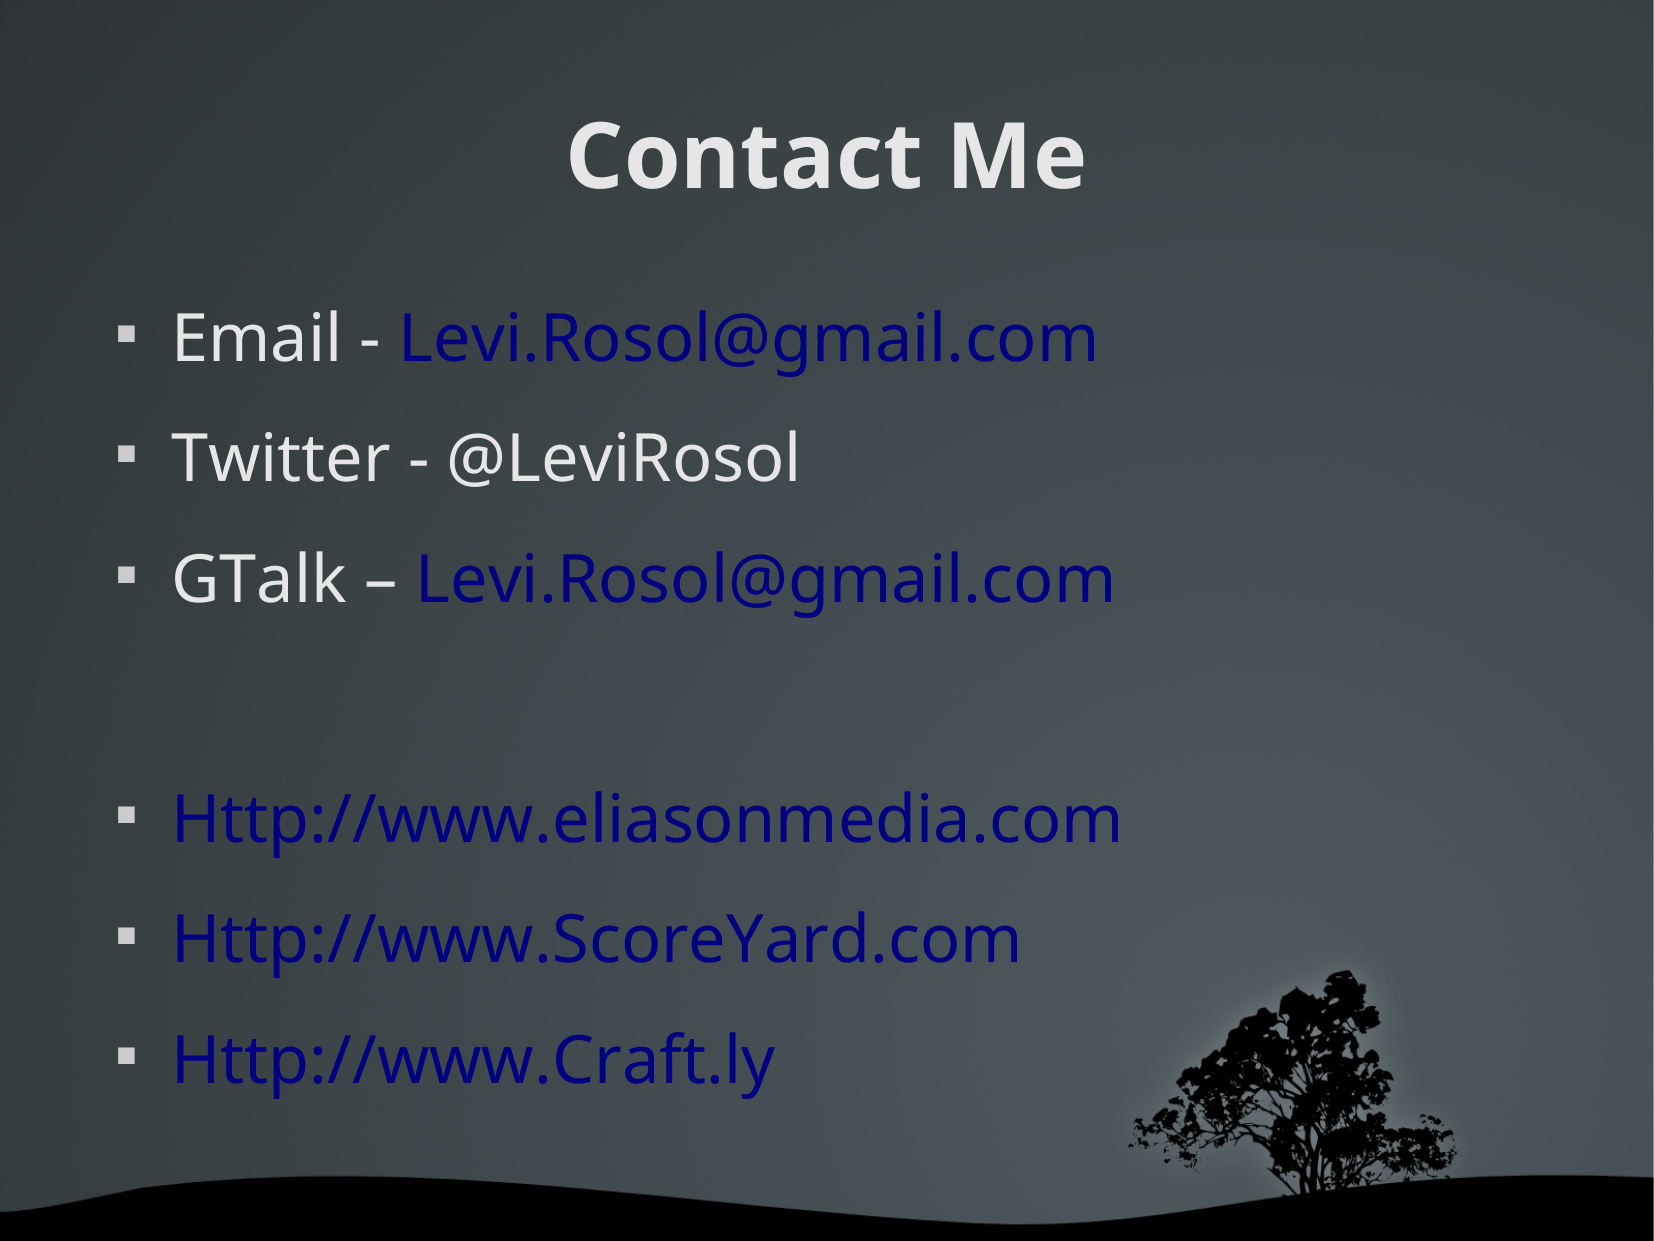

# Contact Me
Email - Levi.Rosol@gmail.com
Twitter - @LeviRosol
GTalk – Levi.Rosol@gmail.com
Http://www.eliasonmedia.com
Http://www.ScoreYard.com
Http://www.Craft.ly